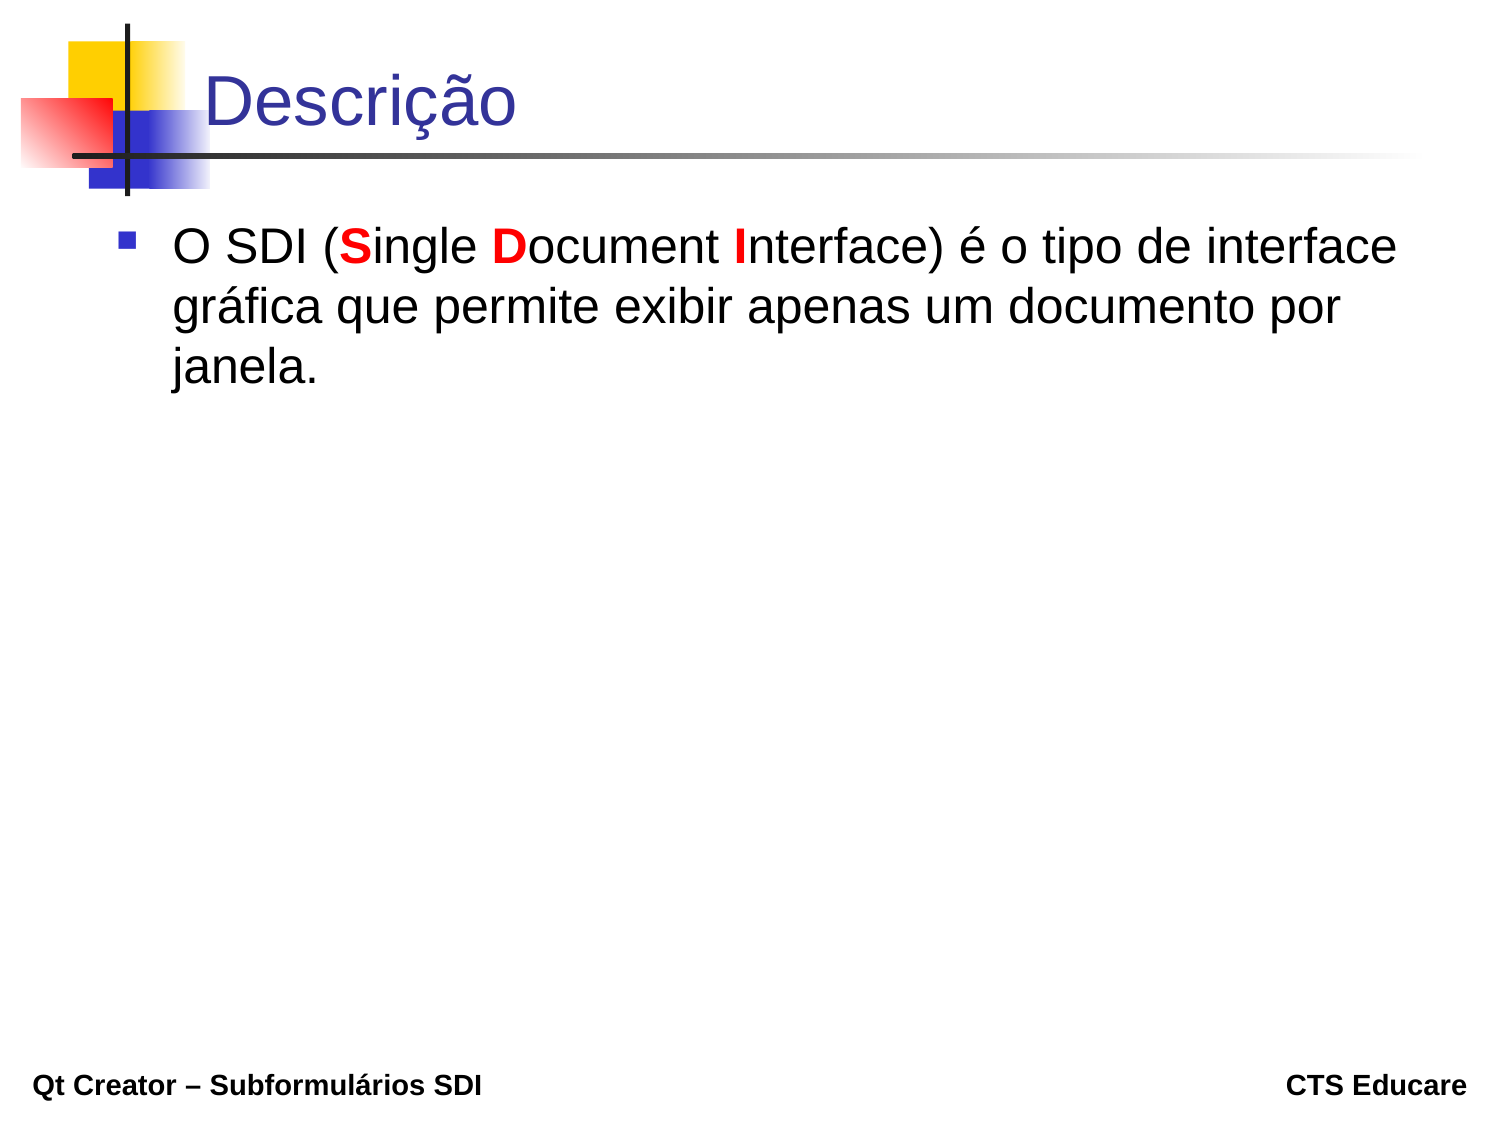

# Descrição
O SDI (Single Document Interface) é o tipo de interface gráfica que permite exibir apenas um documento por janela.